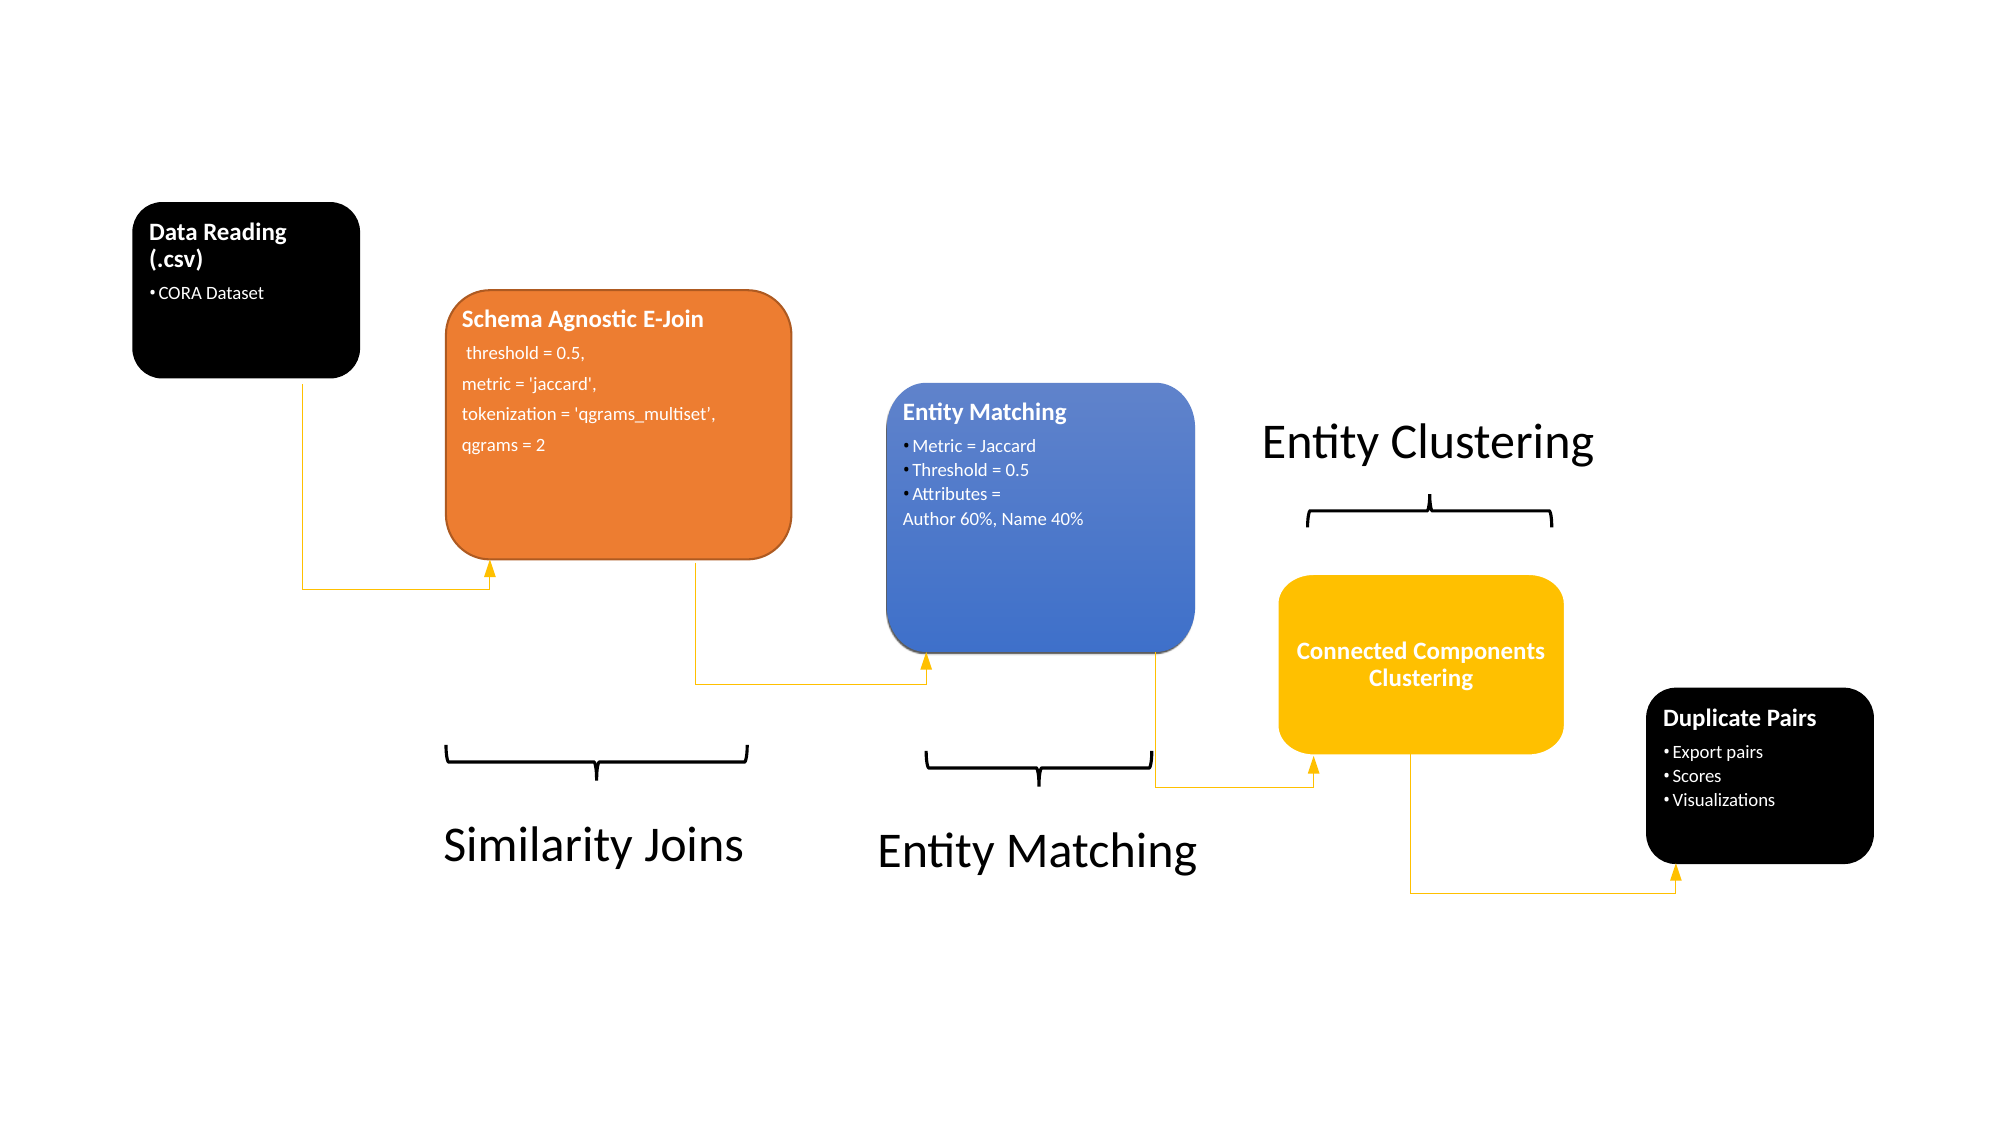

Data Reading (.csv)
CORA Dataset
Schema Agnostic Ε-Join
 threshold = 0.5,
metric = 'jaccard',
tokenization = 'qgrams_multiset’,
qgrams = 2
Entity Matching
Metric = Jaccard
Threshold = 0.5
Attributes =
Author 60%, Name 40%
Connected Components Clustering
Duplicate Pairs
Export pairs
Scores
Visualizations
Entity Clustering
Similarity Joins
Entity Matching